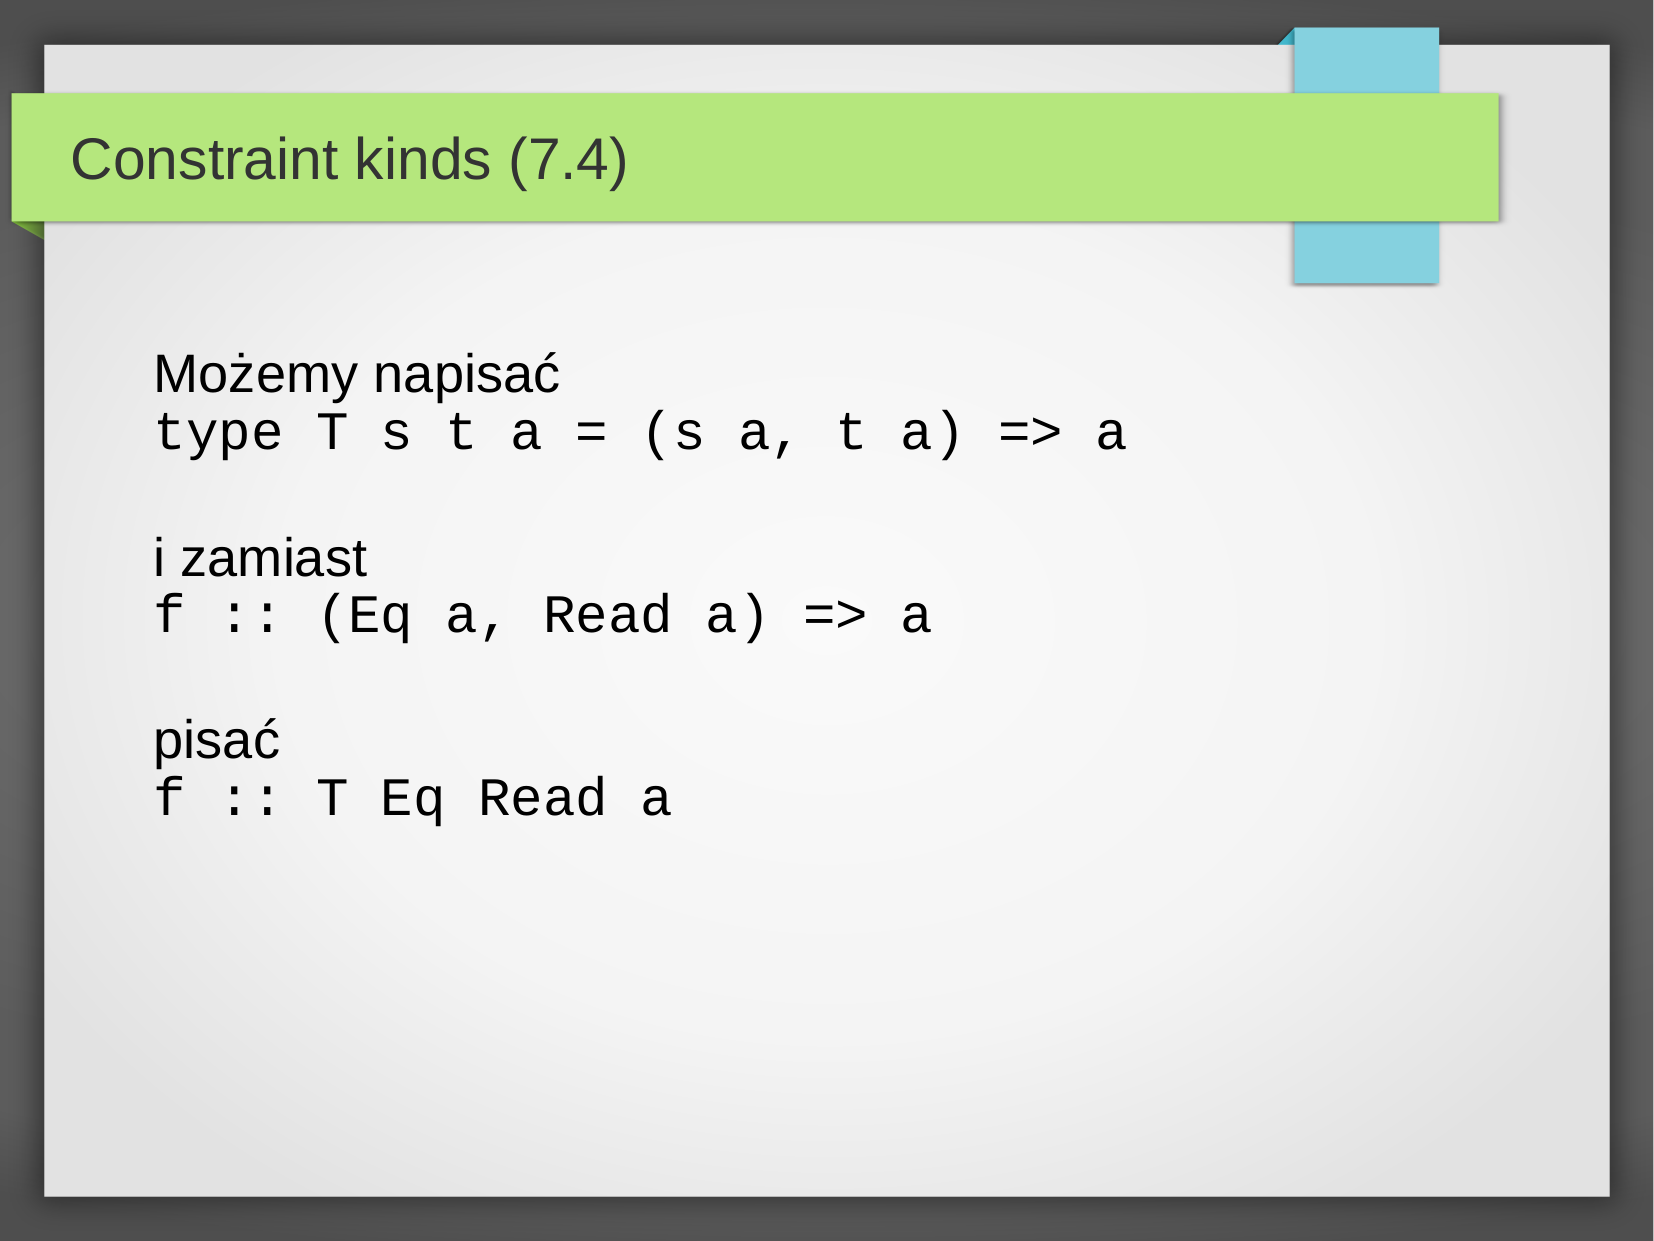

# Constraint kinds (7.4)
Możemy napisać
type T s t a = (s a, t a) => a
i zamiast
f :: (Eq a, Read a) => a
pisać
f :: T Eq Read a